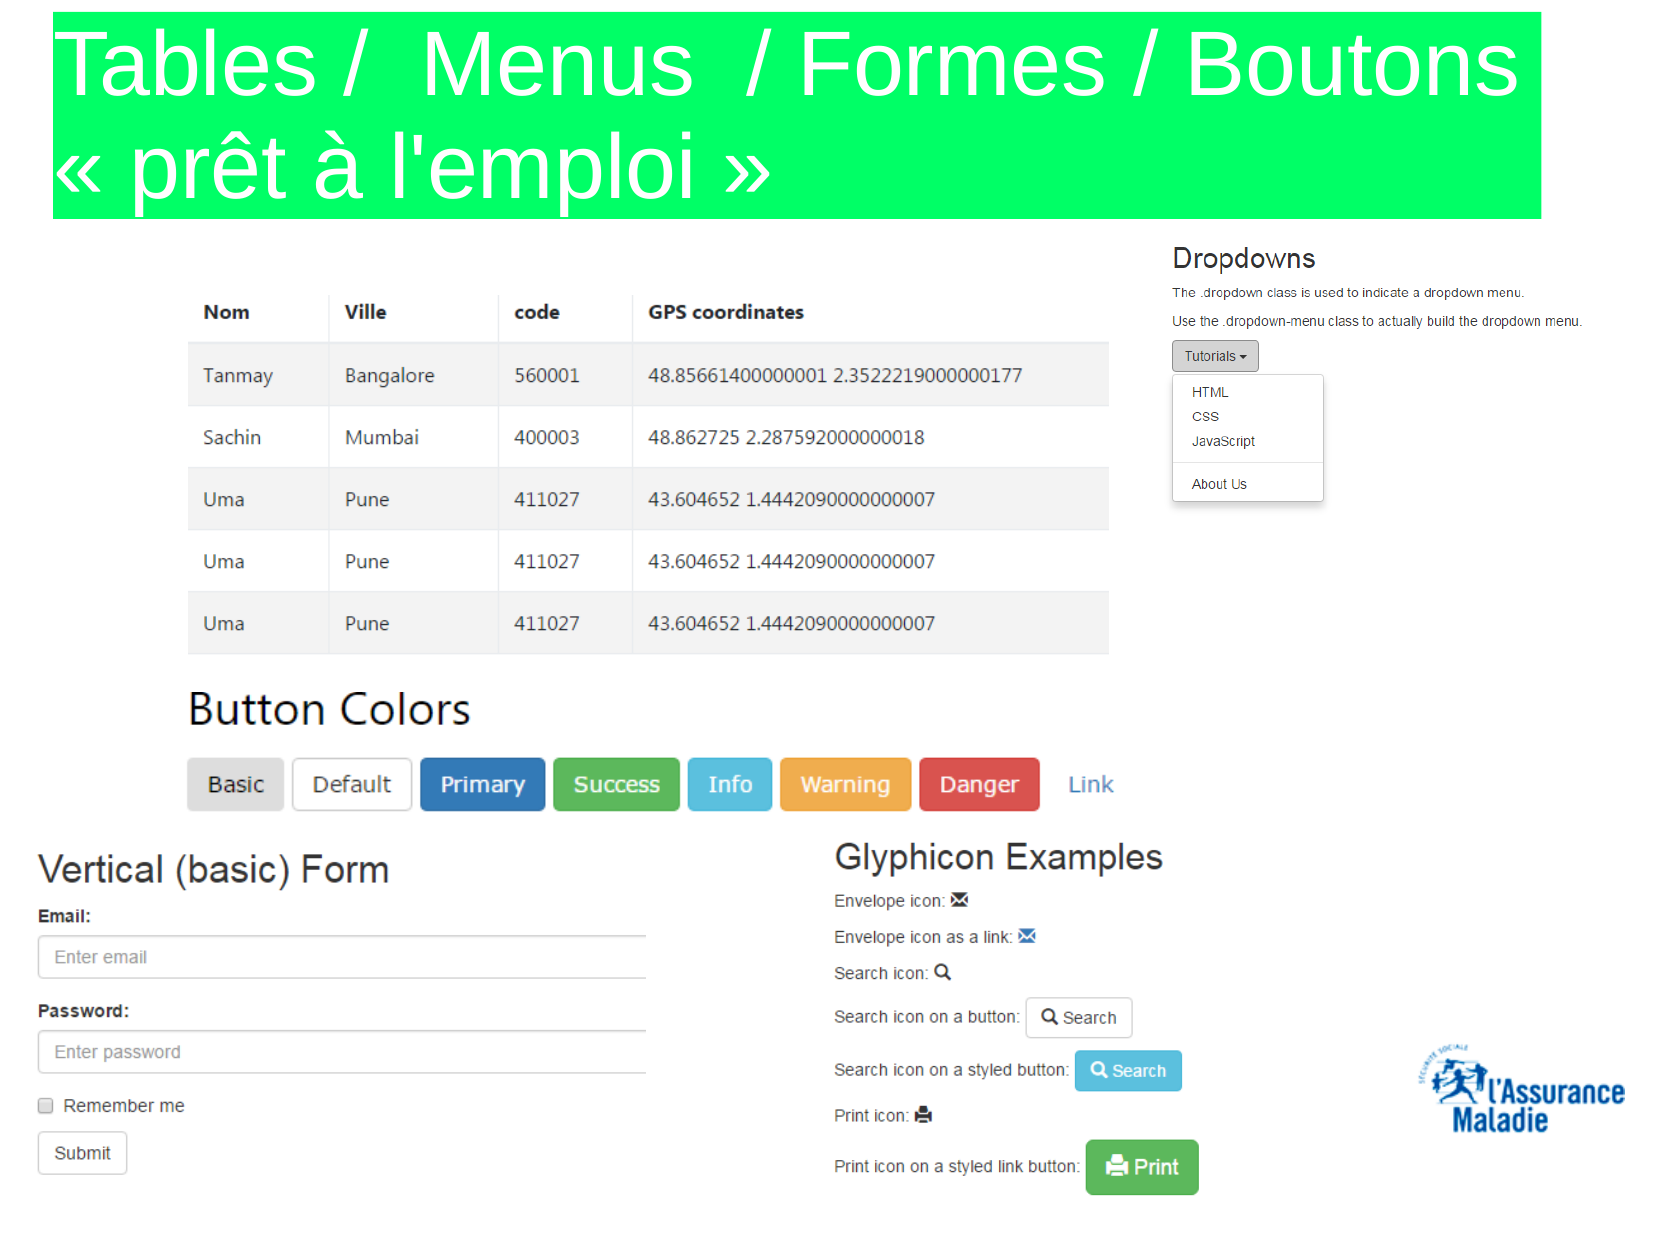

# Tables / Menus / Formes / Boutons « prêt à l'emploi »